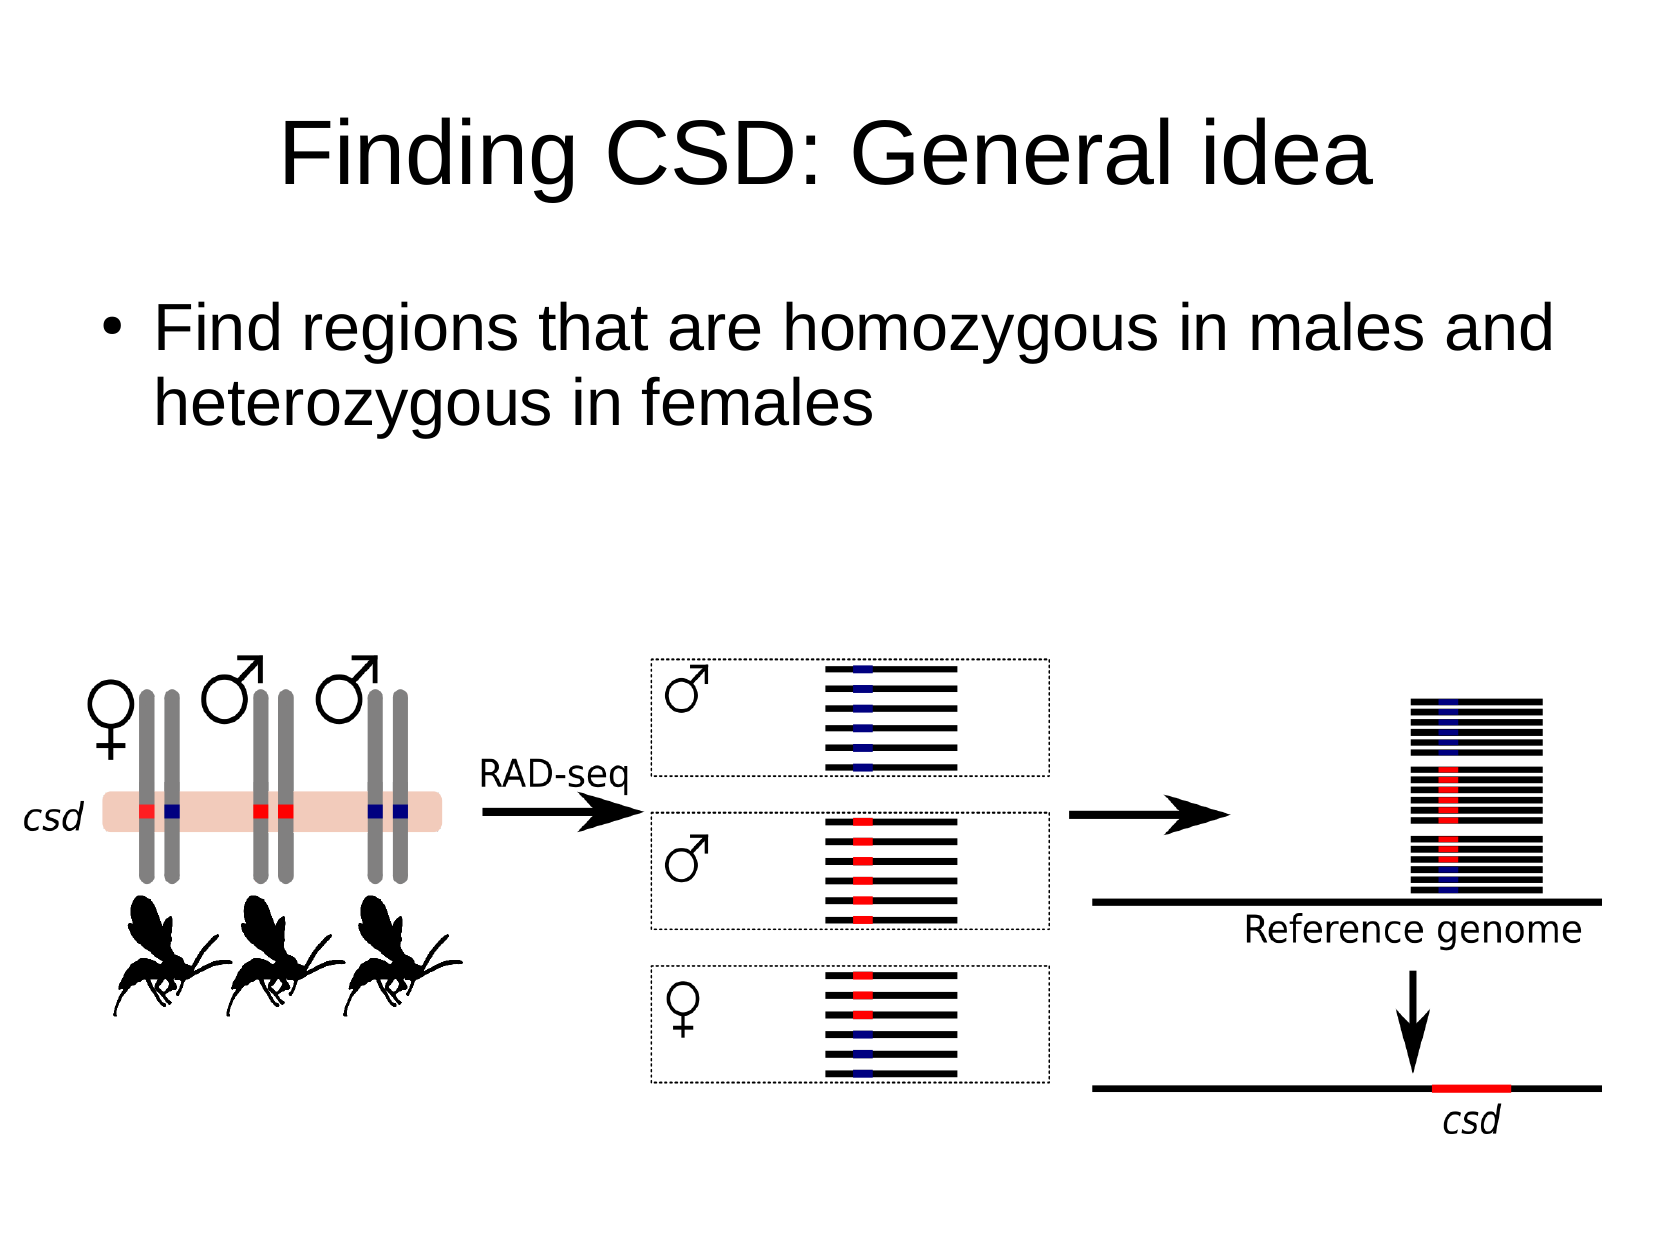

# Finding CSD: General idea
Find regions that are homozygous in males and heterozygous in females